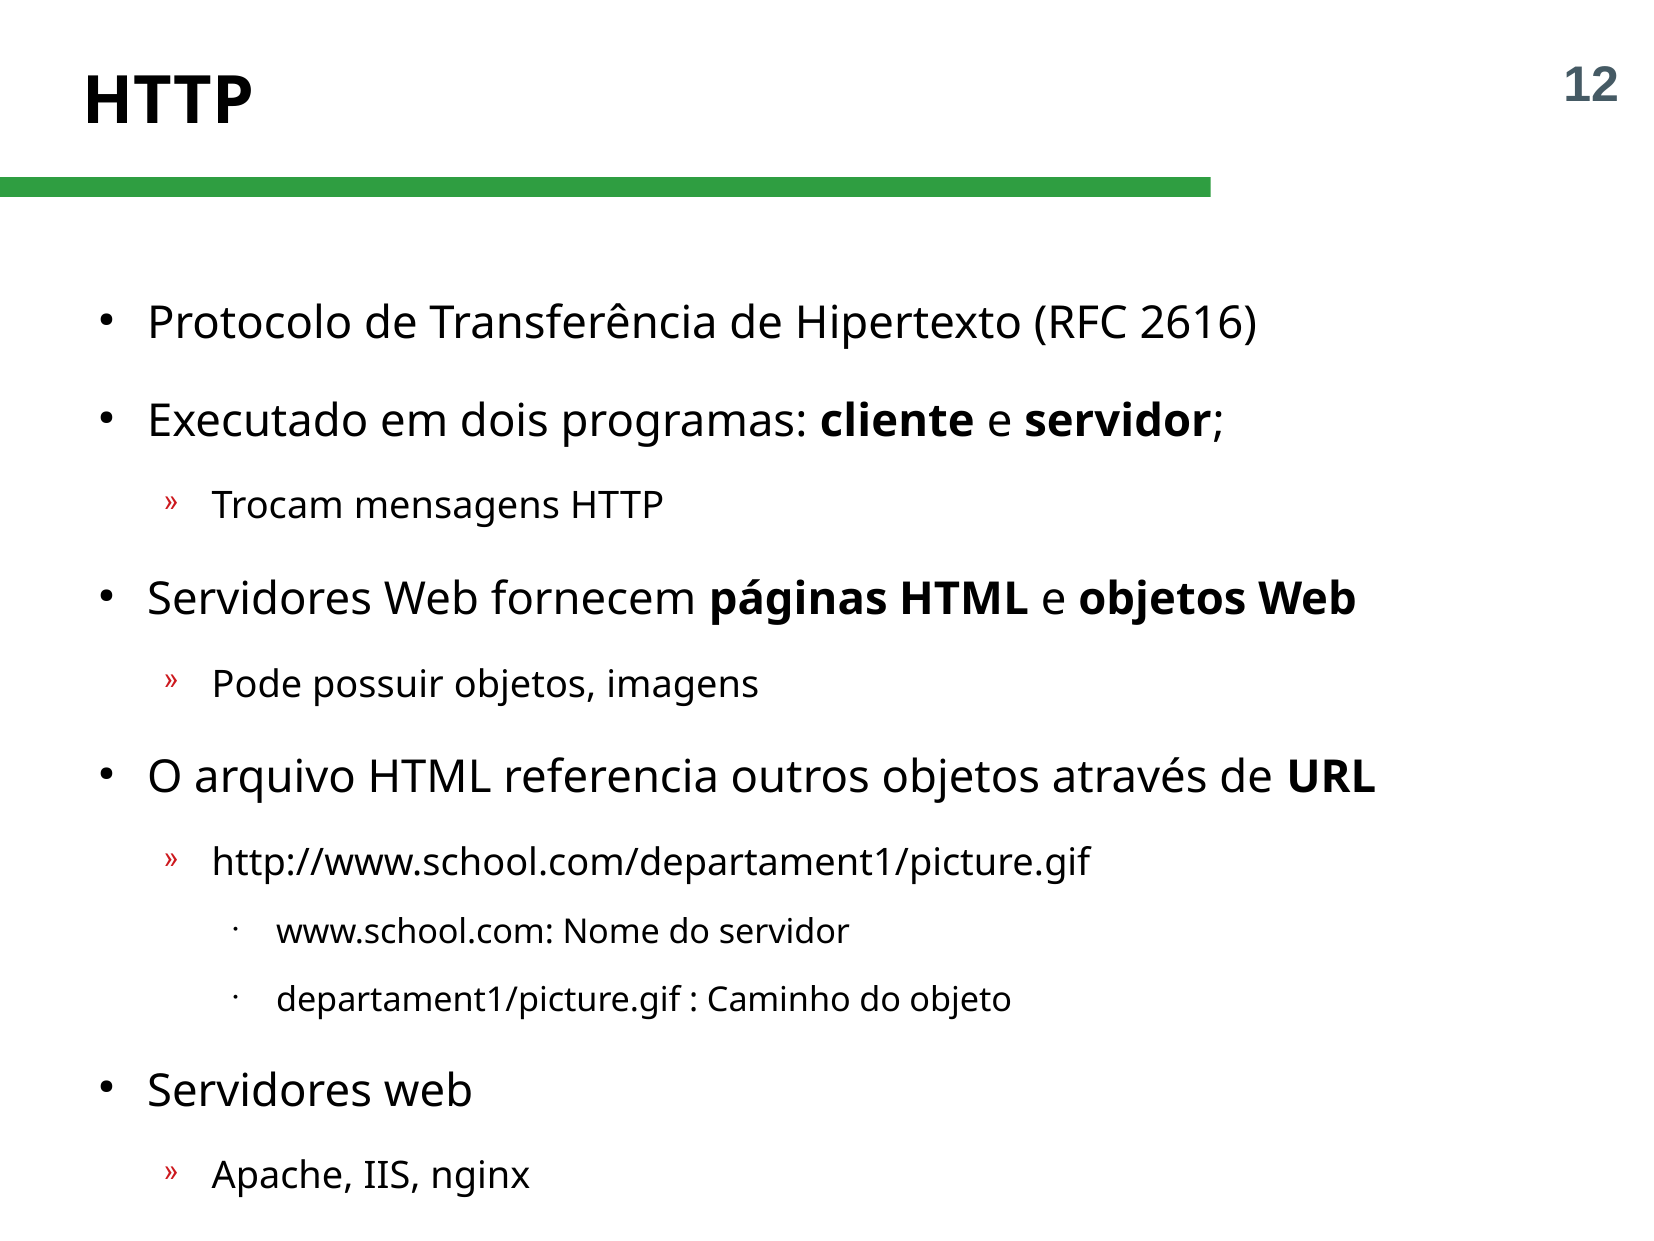

# HTTP
Protocolo de Transferência de Hipertexto (RFC 2616)
Executado em dois programas: cliente e servidor;
Trocam mensagens HTTP
Servidores Web fornecem páginas HTML e objetos Web
Pode possuir objetos, imagens
O arquivo HTML referencia outros objetos através de URL
http://www.school.com/departament1/picture.gif
www.school.com: Nome do servidor
departament1/picture.gif : Caminho do objeto
Servidores web
Apache, IIS, nginx